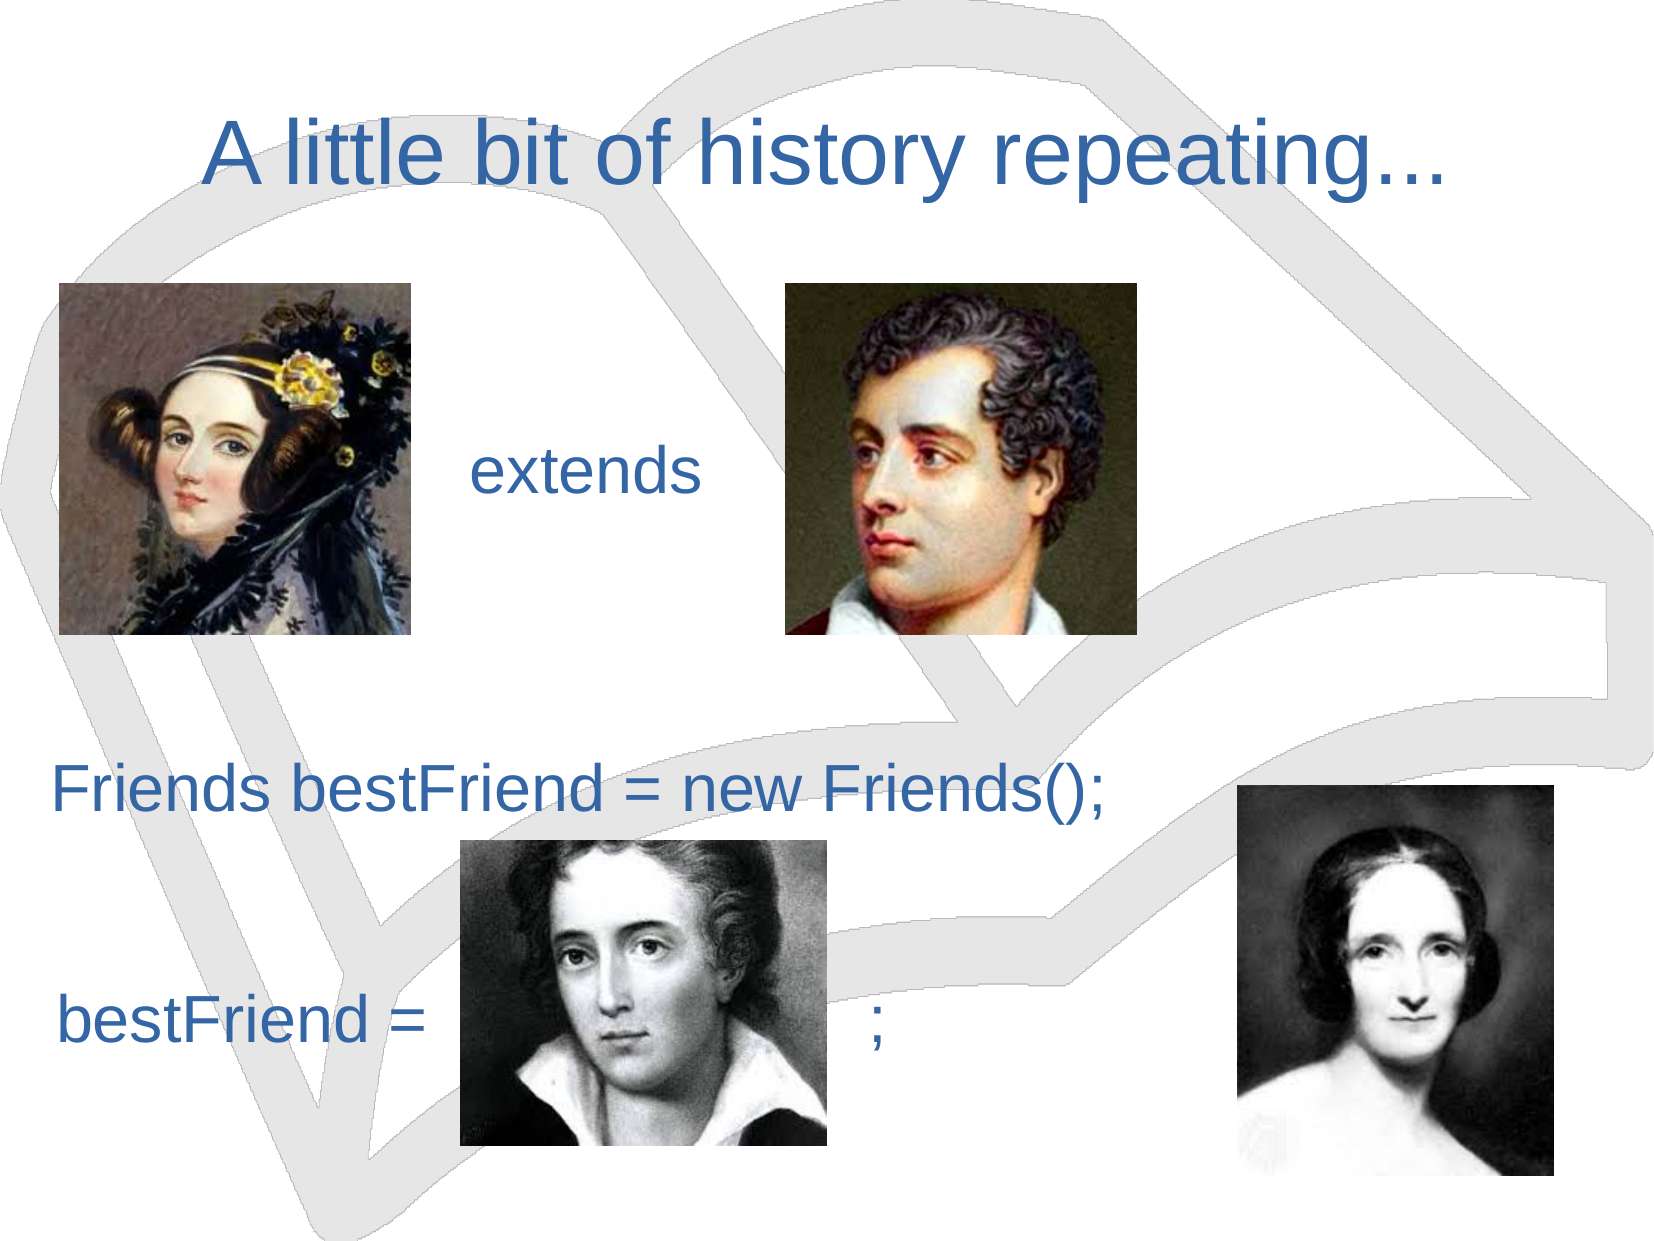

# A little bit of history repeating...
extends
Friends bestFriend = new Friends();
bestFriend =						;